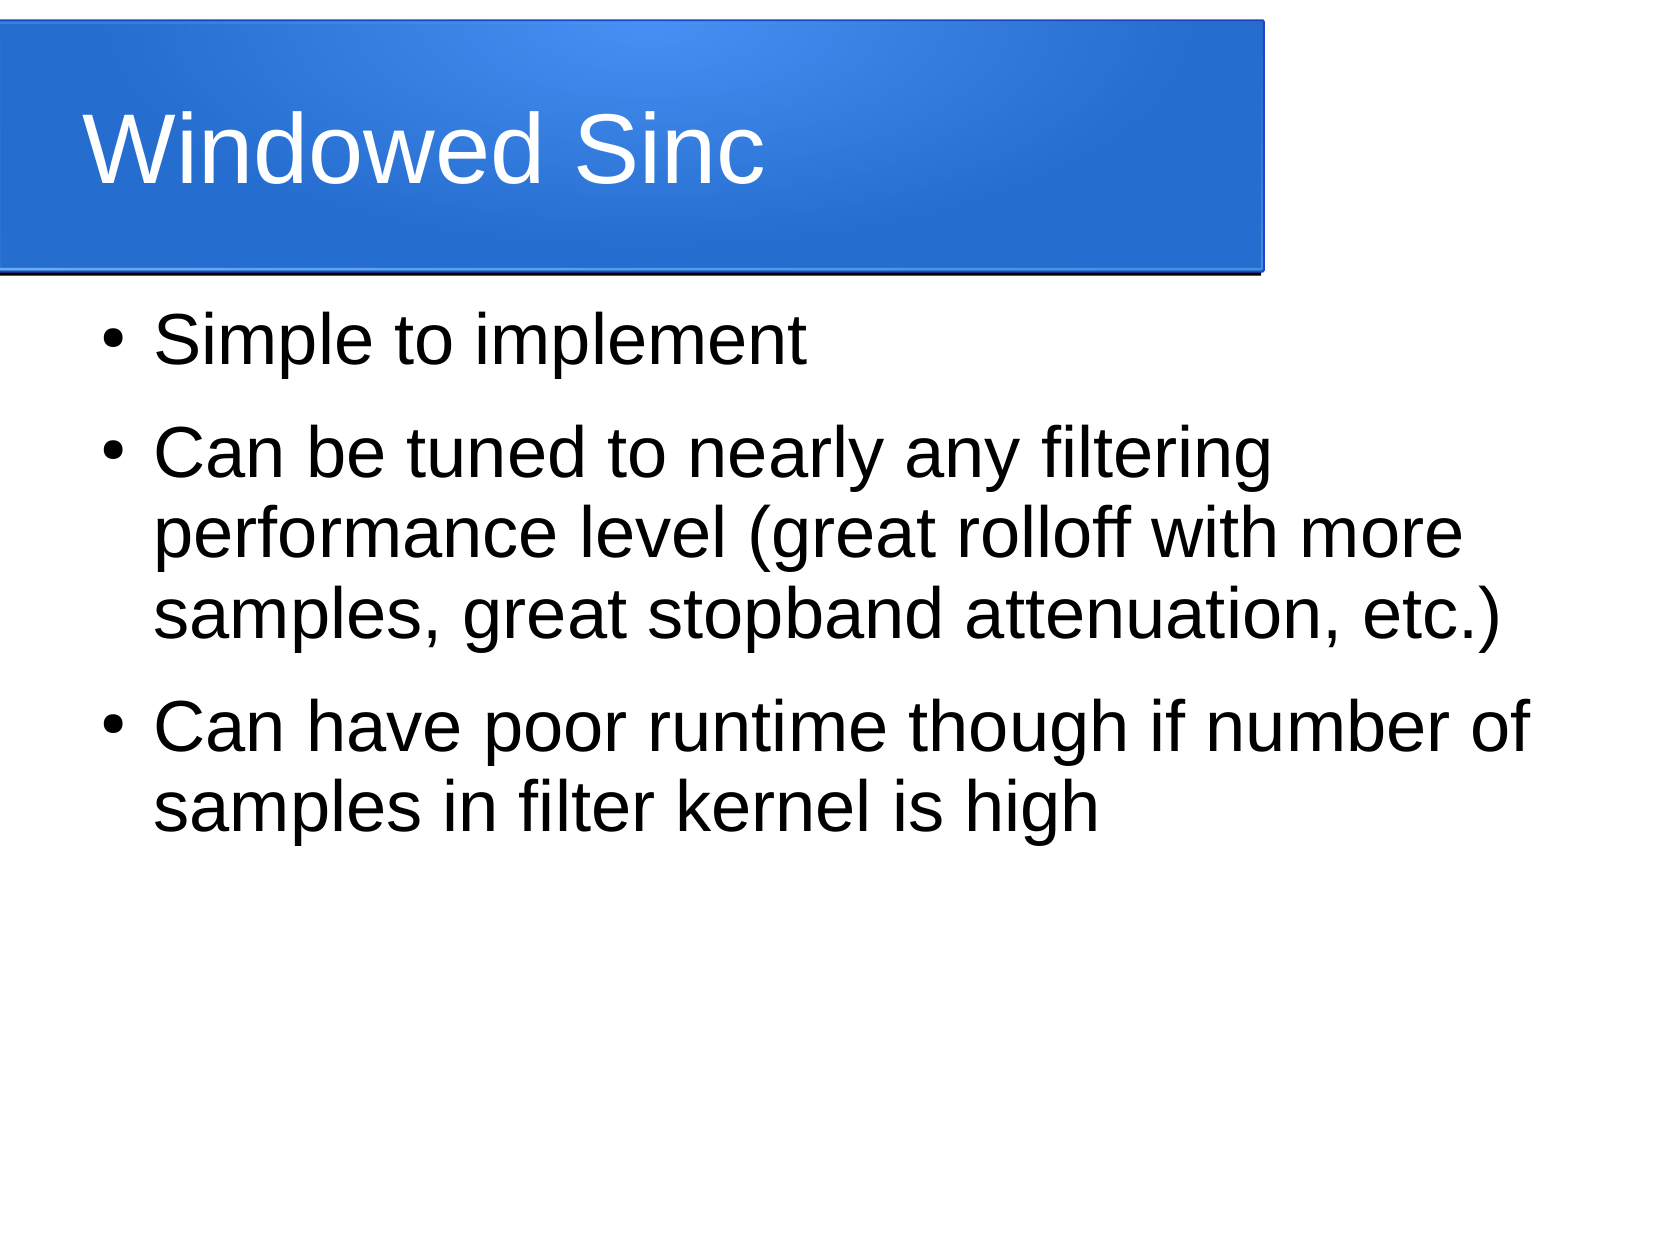

# Windowed Sinc
Simple to implement
Can be tuned to nearly any filtering performance level (great rolloff with more samples, great stopband attenuation, etc.)
Can have poor runtime though if number of samples in filter kernel is high